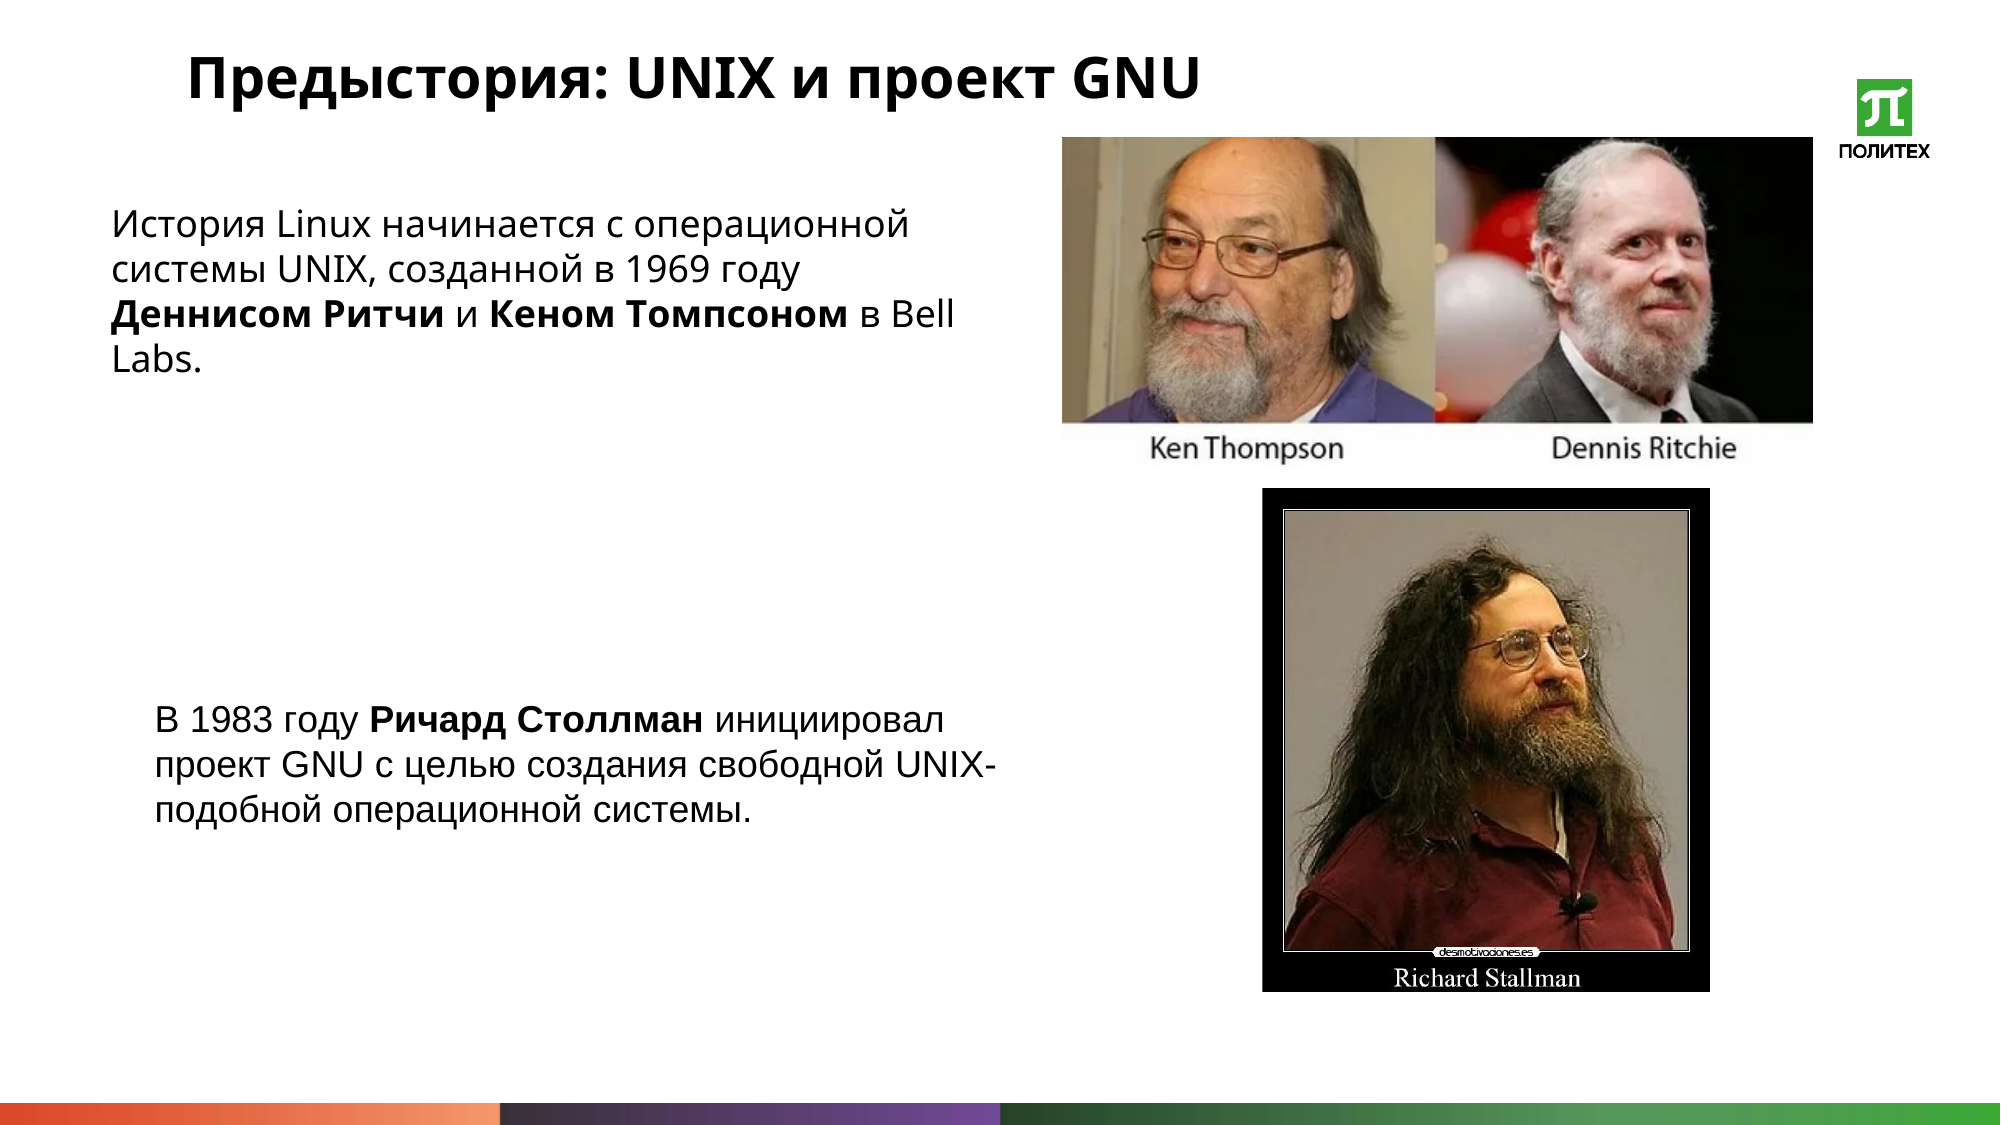

# Предыстория: UNIX и проект GNU
История Linux начинается с операционной системы UNIX, созданной в 1969 году Деннисом Ритчи и Кеном Томпсоном в Bell Labs.
В 1983 году Ричард Столлман инициировал проект GNU с целью создания свободной UNIX-подобной операционной системы.